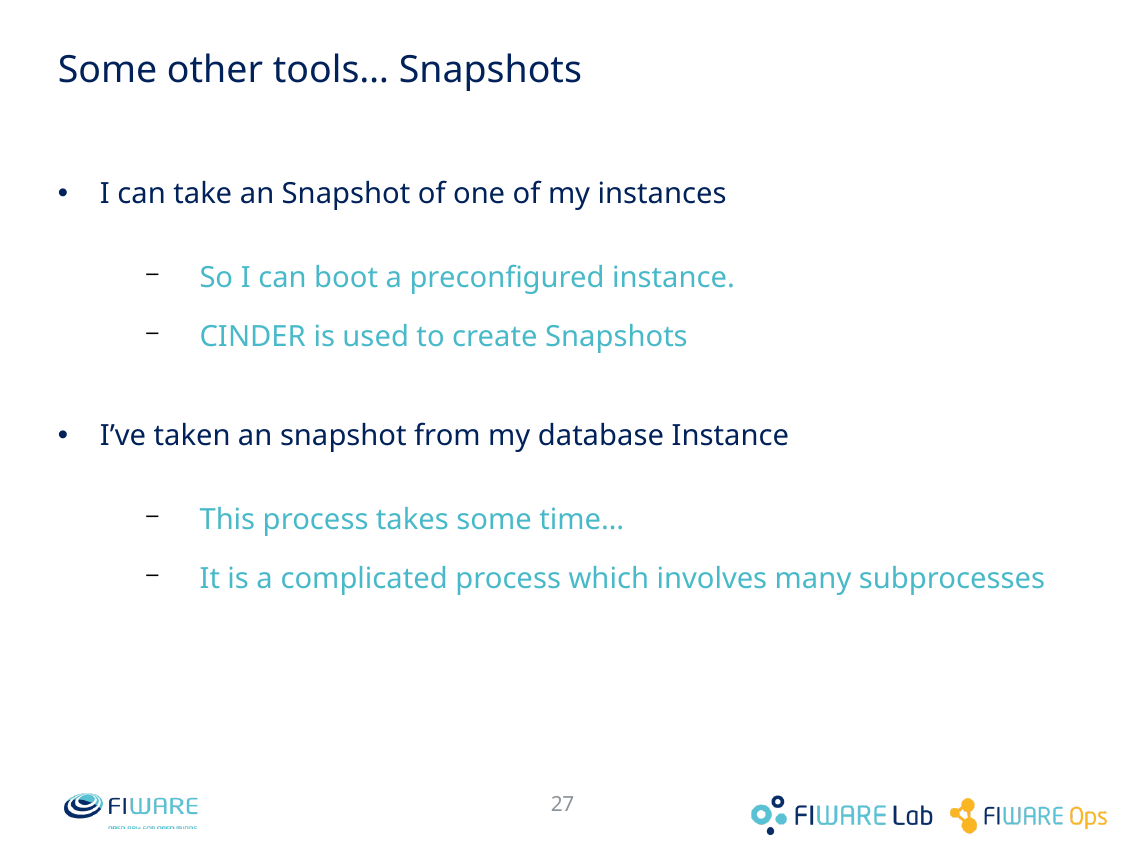

# Some other tools… Snapshots
I can take an Snapshot of one of my instances
So I can boot a preconfigured instance.
CINDER is used to create Snapshots
I’ve taken an snapshot from my database Instance
This process takes some time…
It is a complicated process which involves many subprocesses